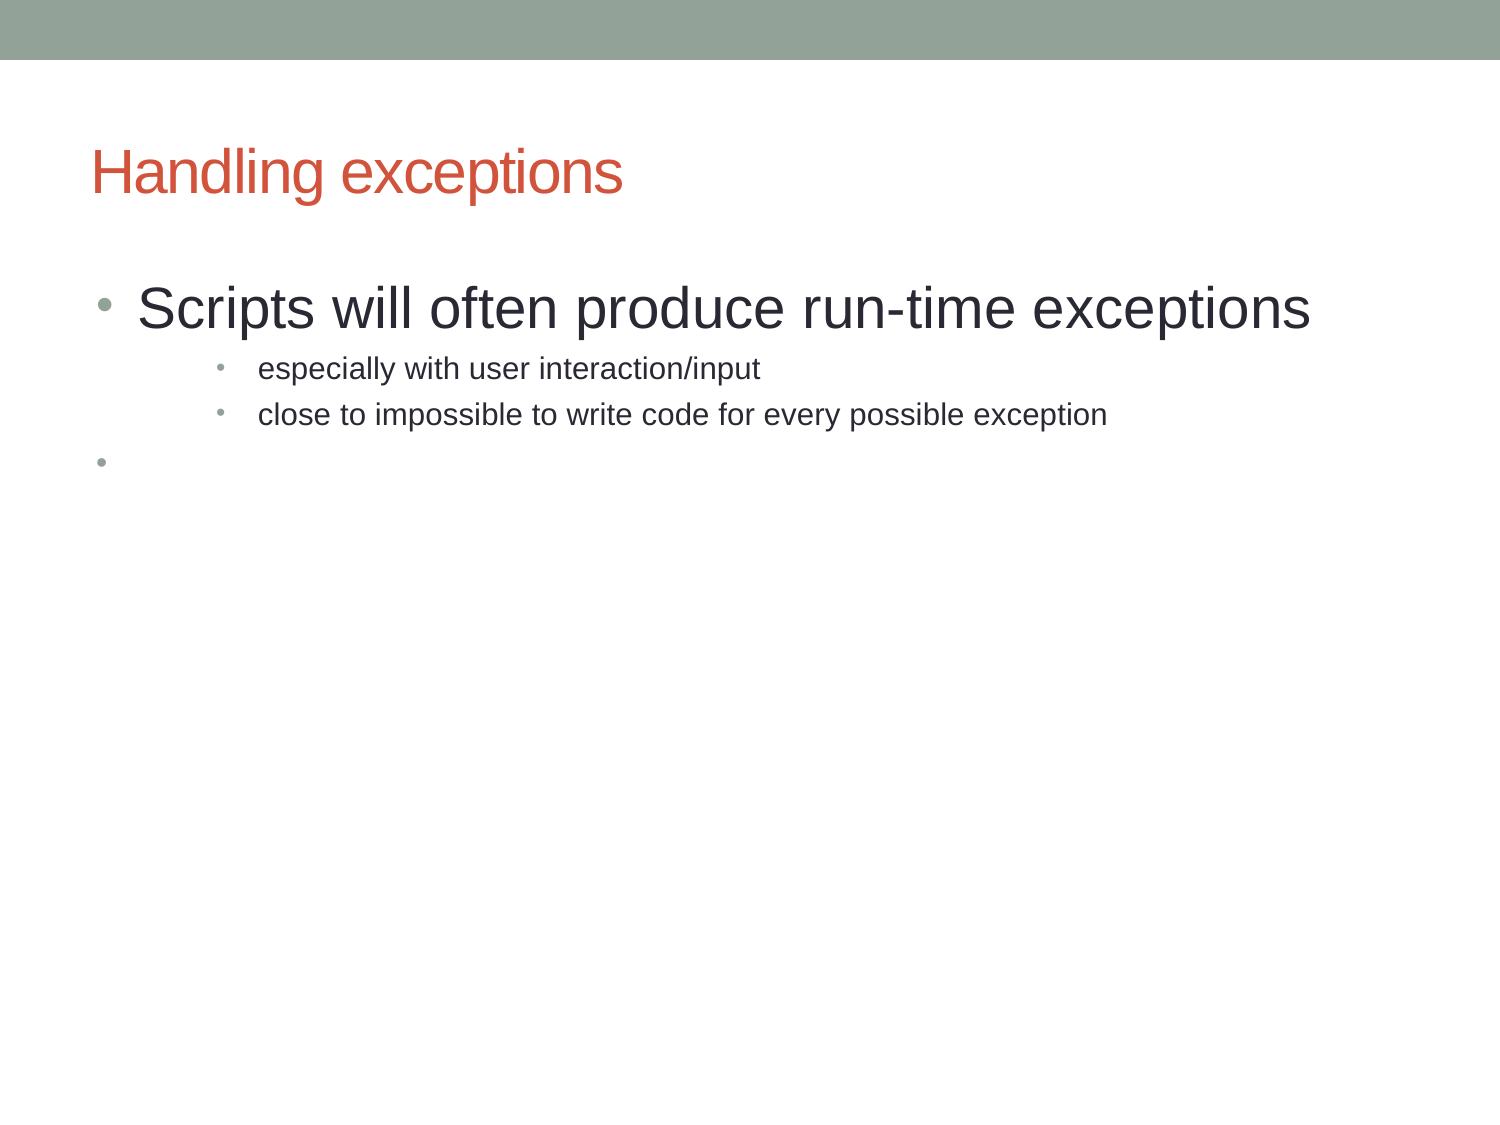

# Handling exceptions
Scripts will often produce run-time exceptions
especially with user interaction/input
close to impossible to write code for every possible exception